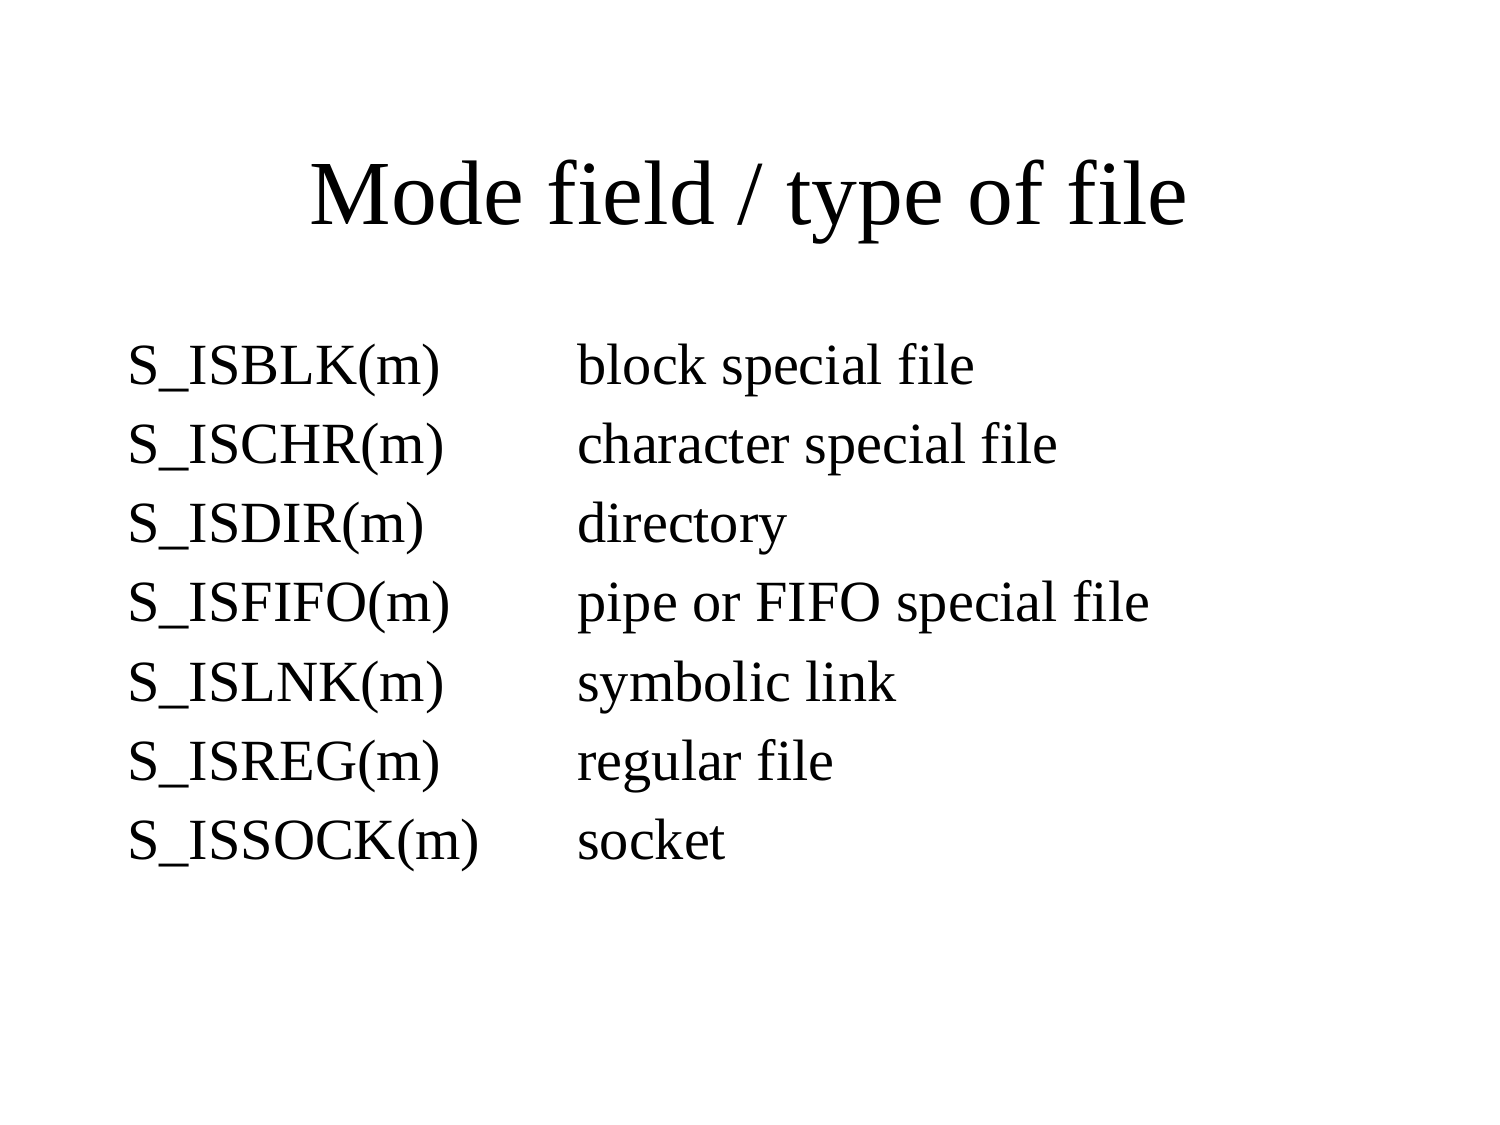

# Mode field / type of file
S_ISBLK(m) 	block special file
S_ISCHR(m) 	character special file
S_ISDIR(m) 	directory
S_ISFIFO(m) 	pipe or FIFO special file
S_ISLNK(m) 	symbolic link
S_ISREG(m) 	regular file
S_ISSOCK(m) 	socket